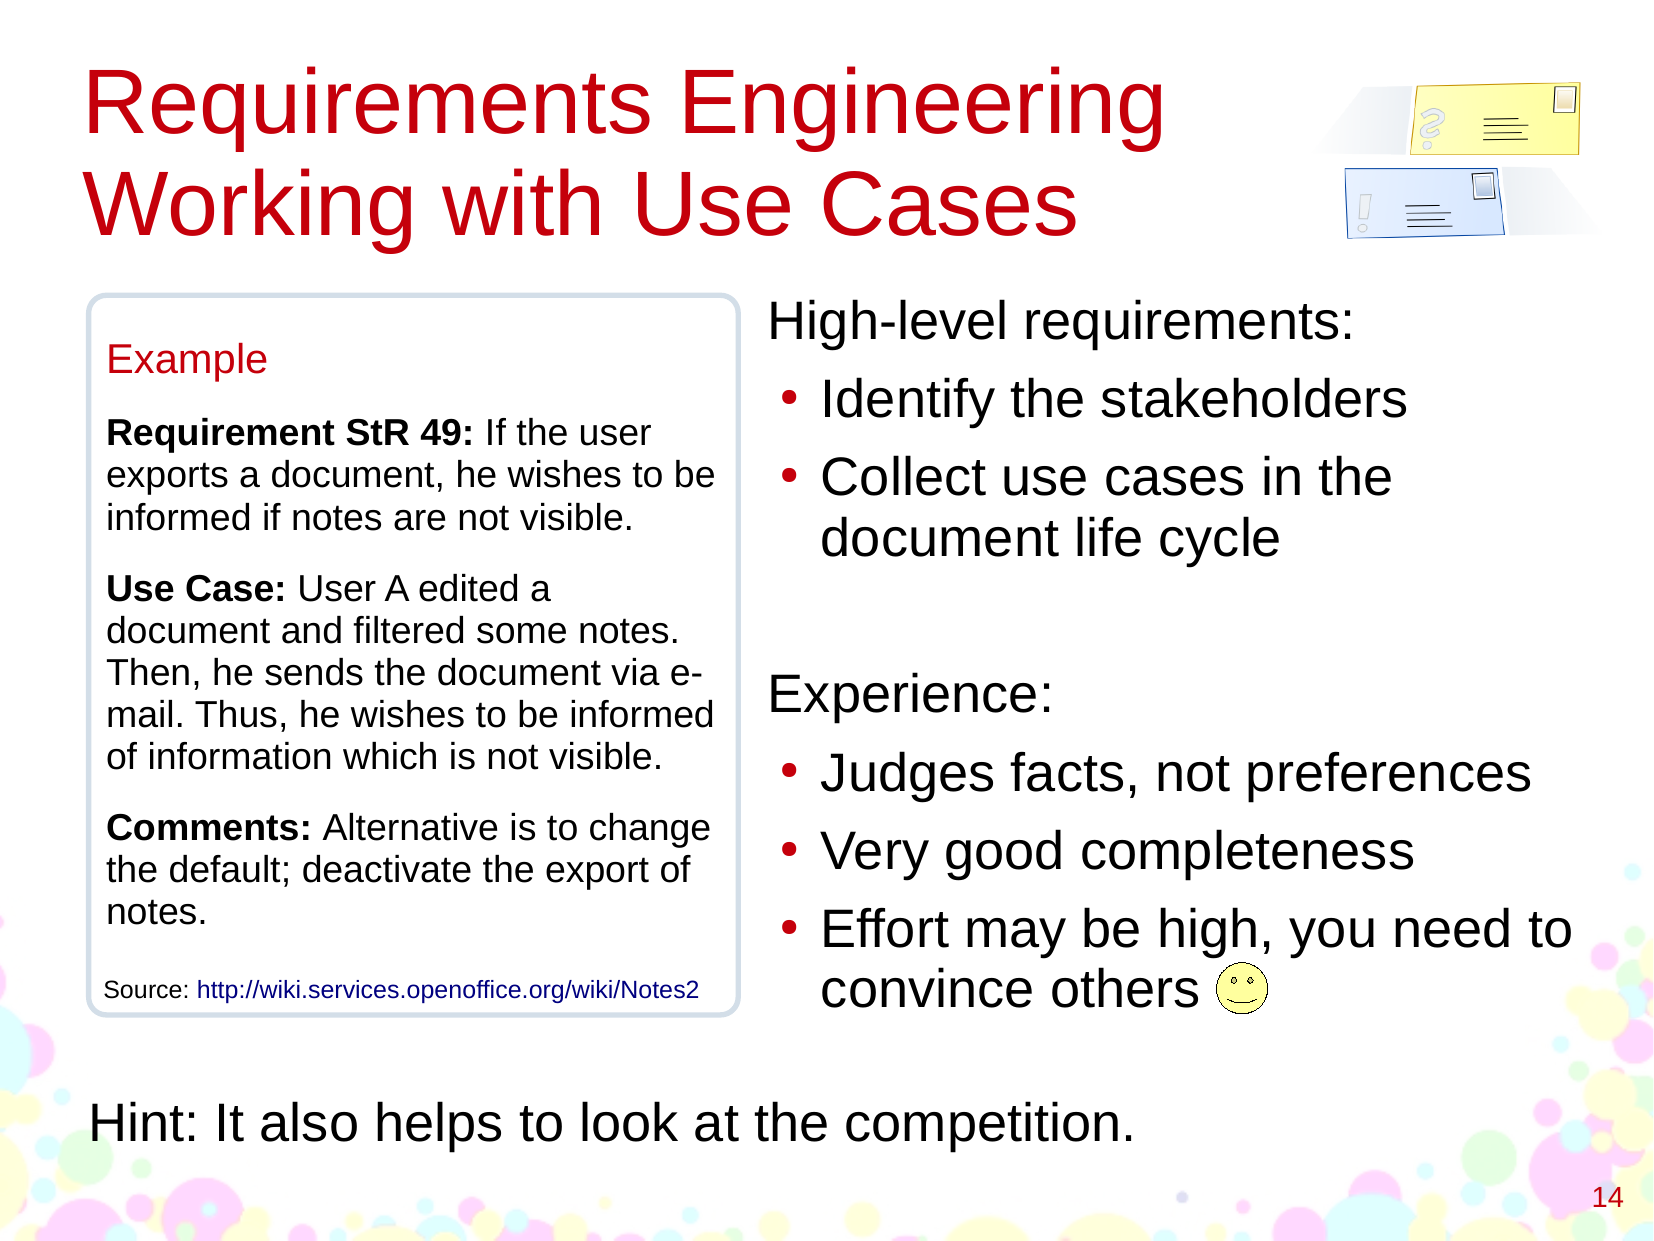

# Requirements Engineering Working with Use Cases
High-level requirements:
Identify the stakeholders
Collect use cases in the document life cycle
Experience:
Judges facts, not preferences
Very good completeness
Effort may be high, you need to convince others
Example
Requirement StR 49: If the user exports a document, he wishes to be informed if notes are not visible.
Use Case: User A edited a document and filtered some notes. Then, he sends the document via e-mail. Thus, he wishes to be informed of information which is not visible.
Comments: Alternative is to change the default; deactivate the export of notes.
Source: http://wiki.services.openoffice.org/wiki/Notes2
Hint: It also helps to look at the competition.
14